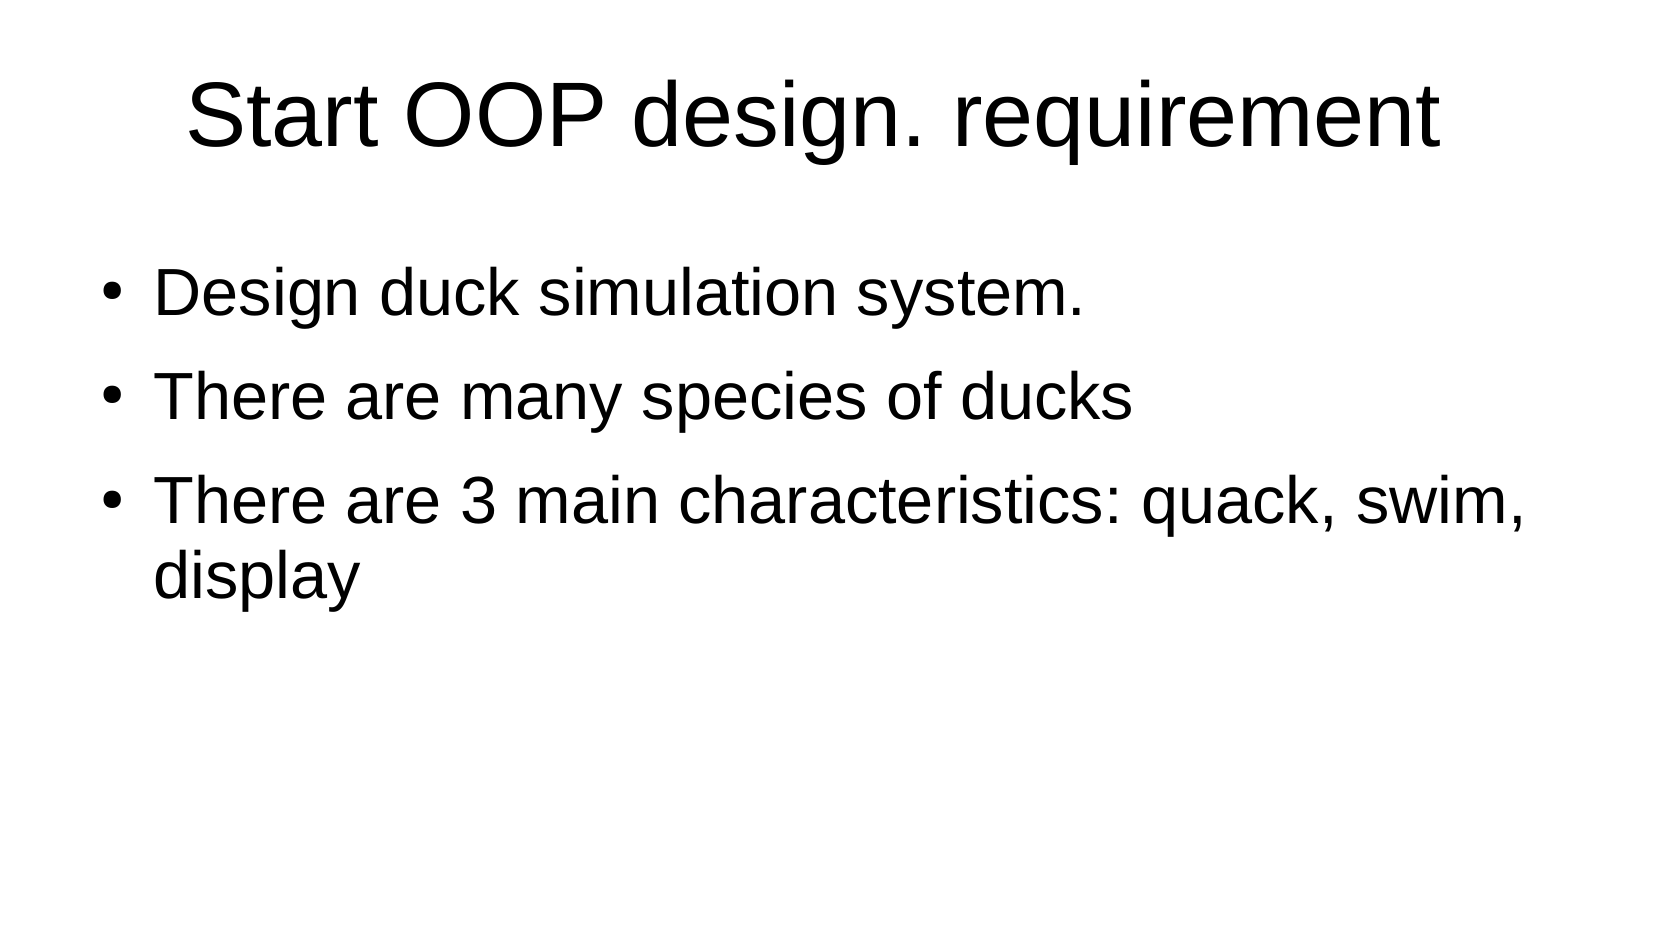

# Start OOP design. requirement
Design duck simulation system.
There are many species of ducks
There are 3 main characteristics: quack, swim, display